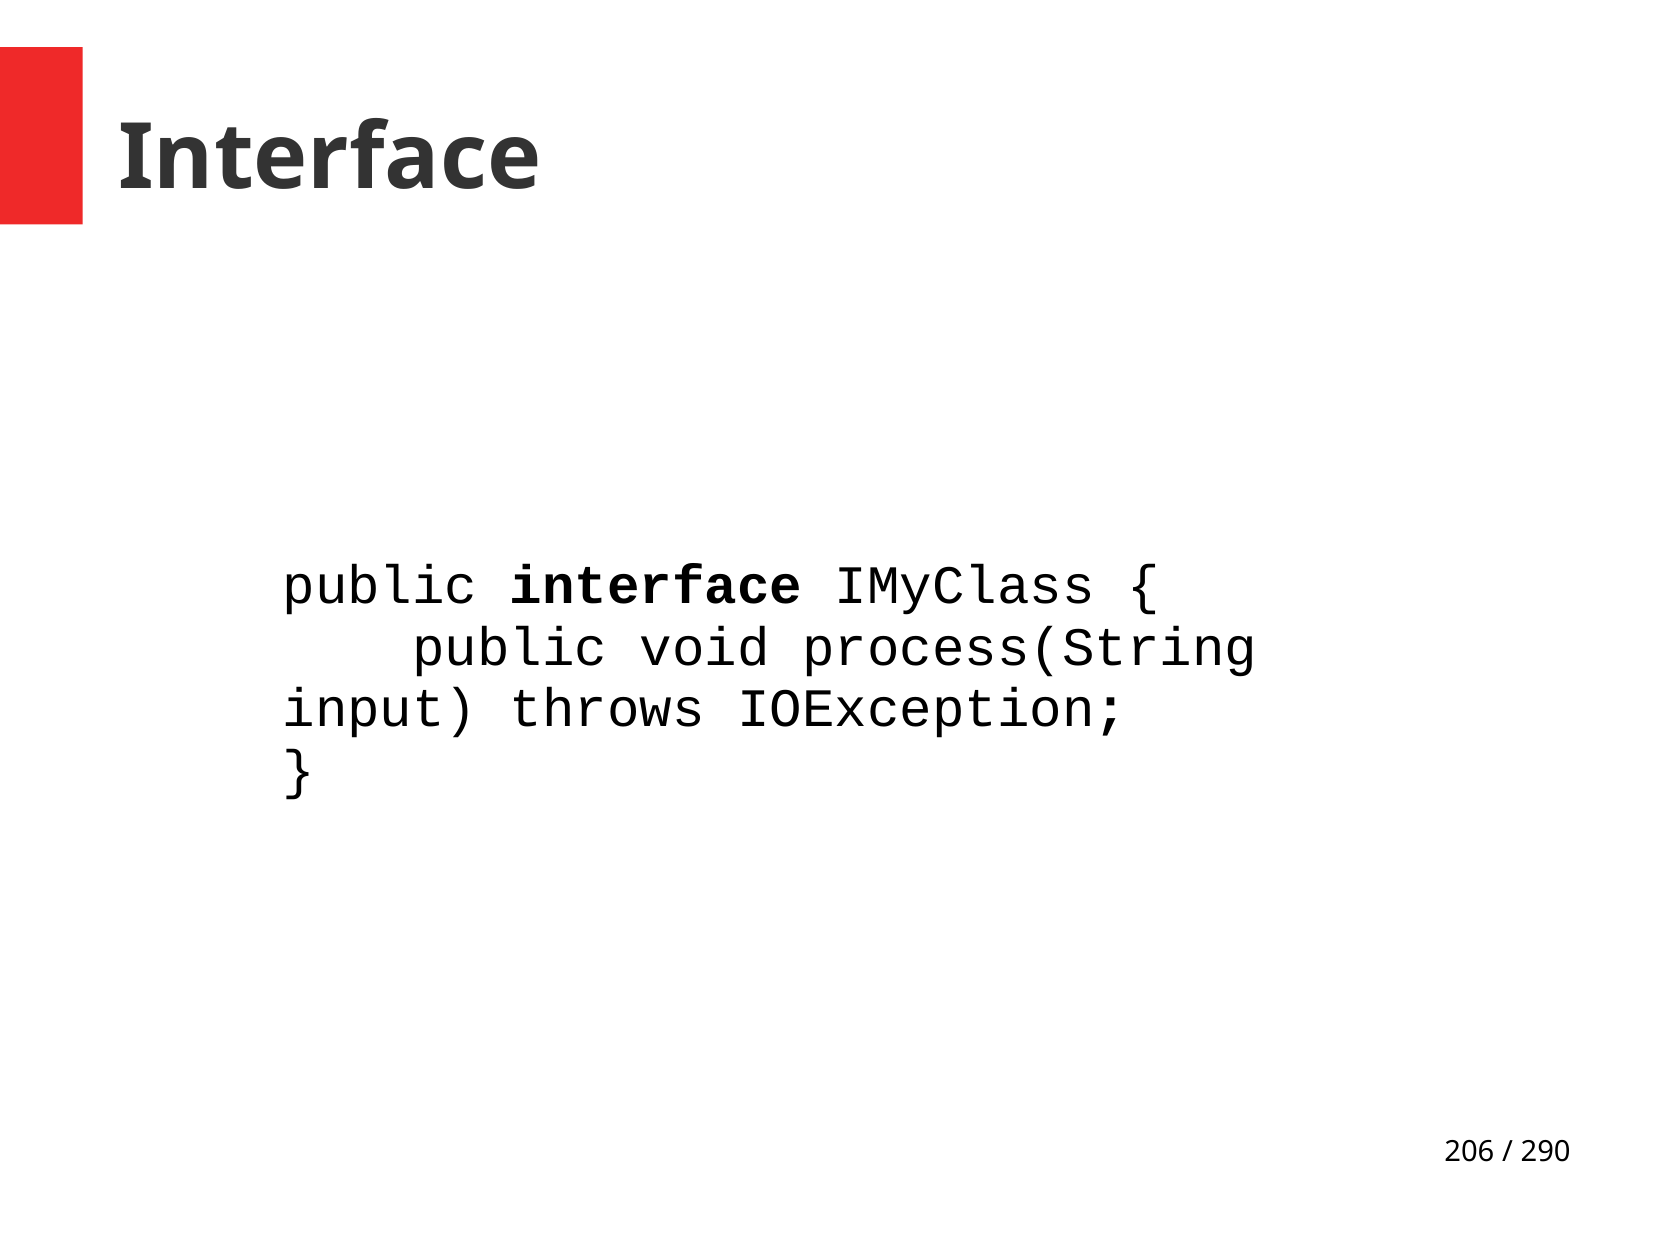

# Interface
public interface IMyClass {
 public void process(String input) throws IOException;
}
206